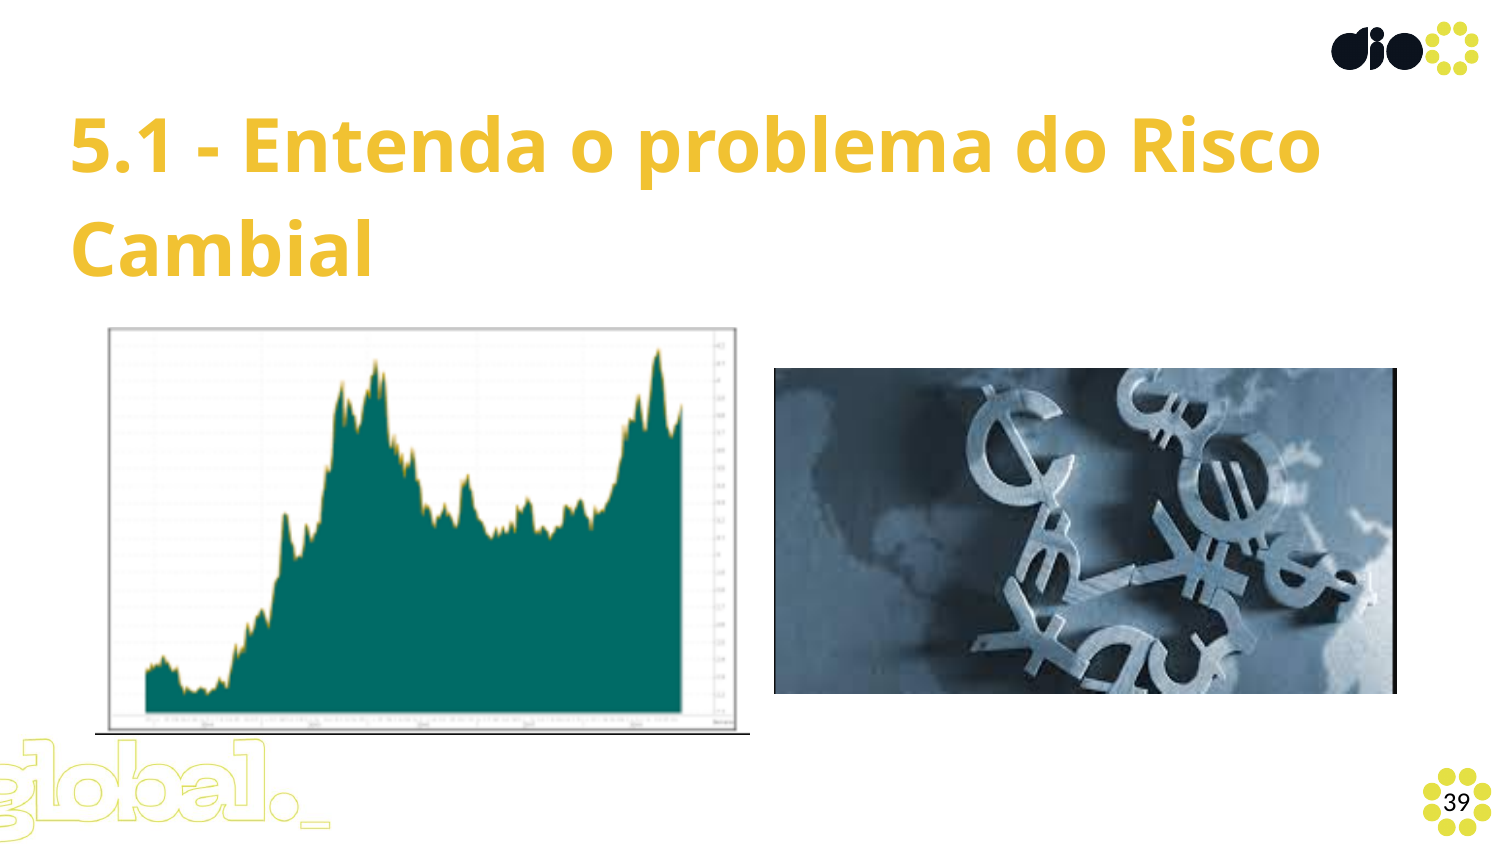

5.1 - Entenda o problema do Risco Cambial